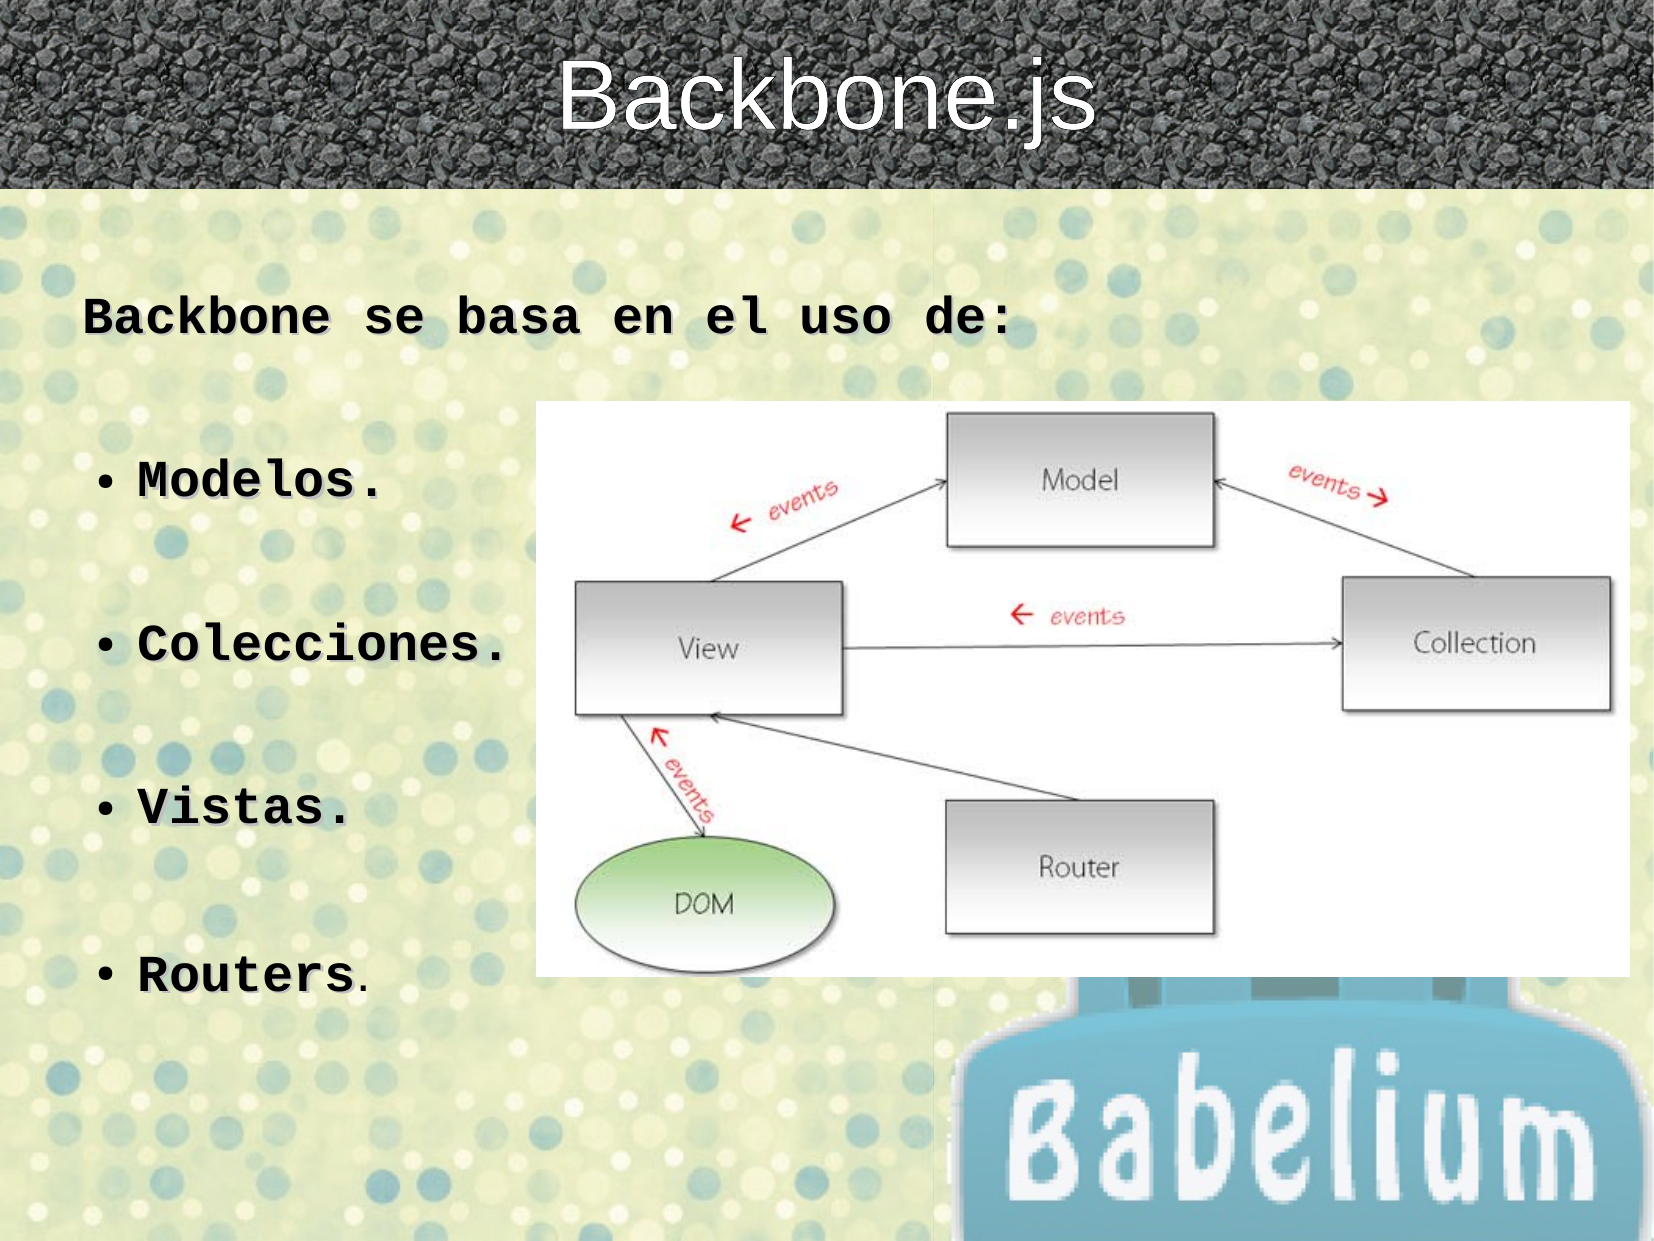

# Backbone.js
Backbone se basa en el uso de:
Modelos.
Colecciones.
Vistas.
Routers.